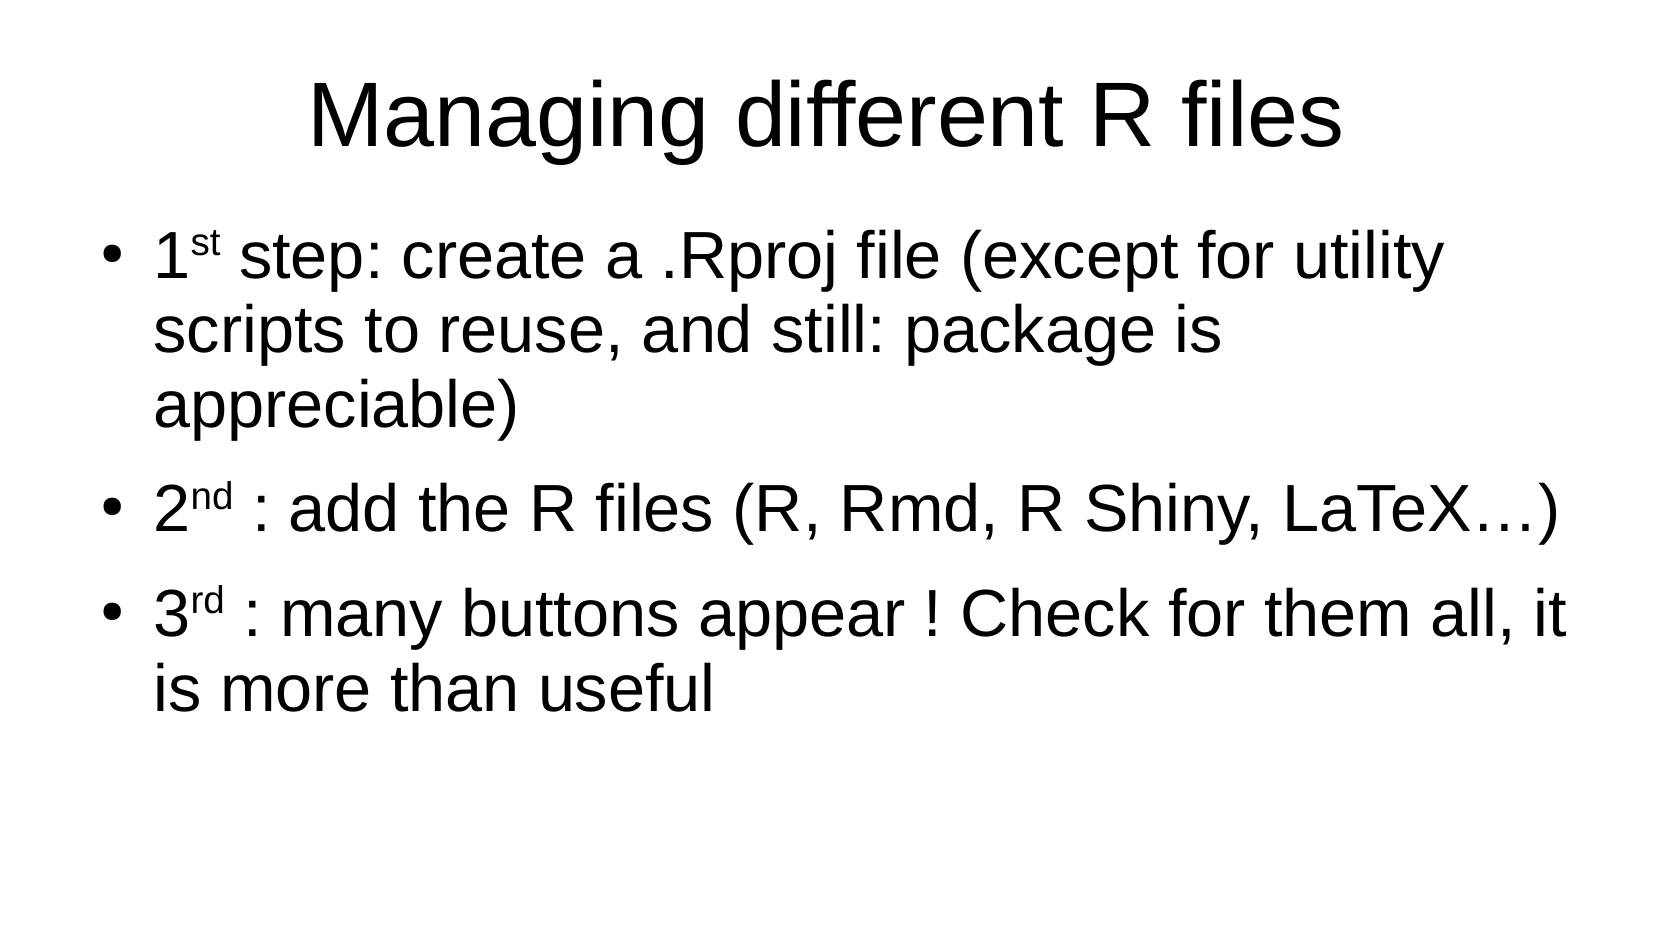

# Managing different R files
1st step: create a .Rproj file (except for utility scripts to reuse, and still: package is appreciable)
2nd : add the R files (R, Rmd, R Shiny, LaTeX…)
3rd : many buttons appear ! Check for them all, it is more than useful